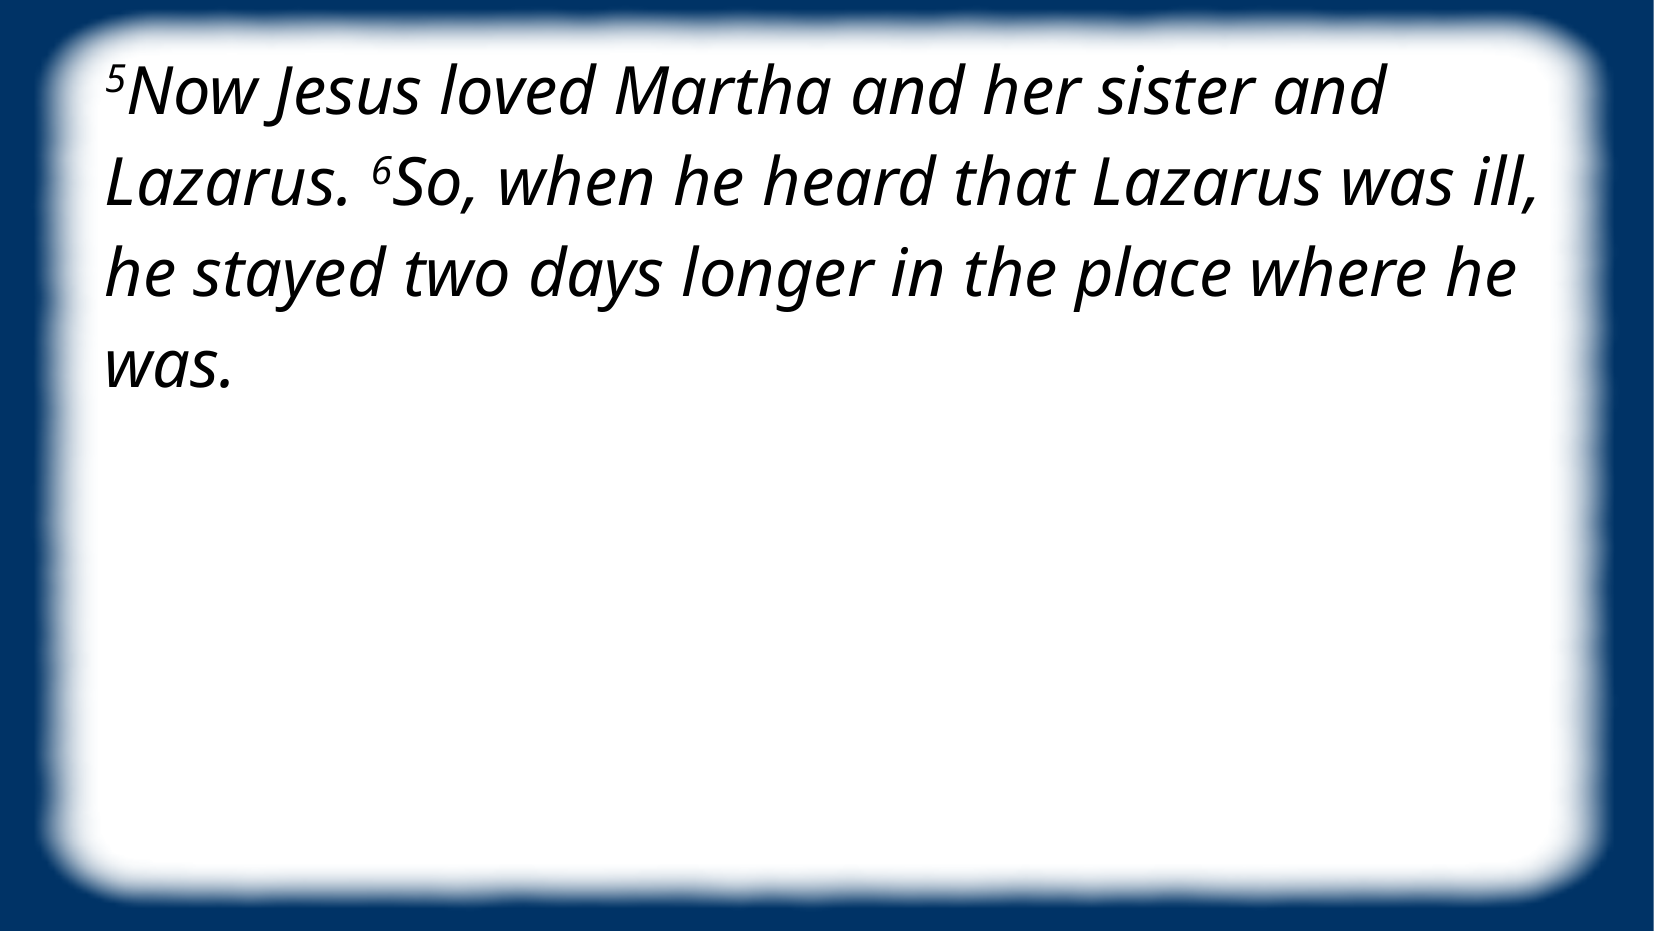

5Now Jesus loved Martha and her sister and Lazarus. 6So, when he heard that Lazarus was ill, he stayed two days longer in the place where he was.